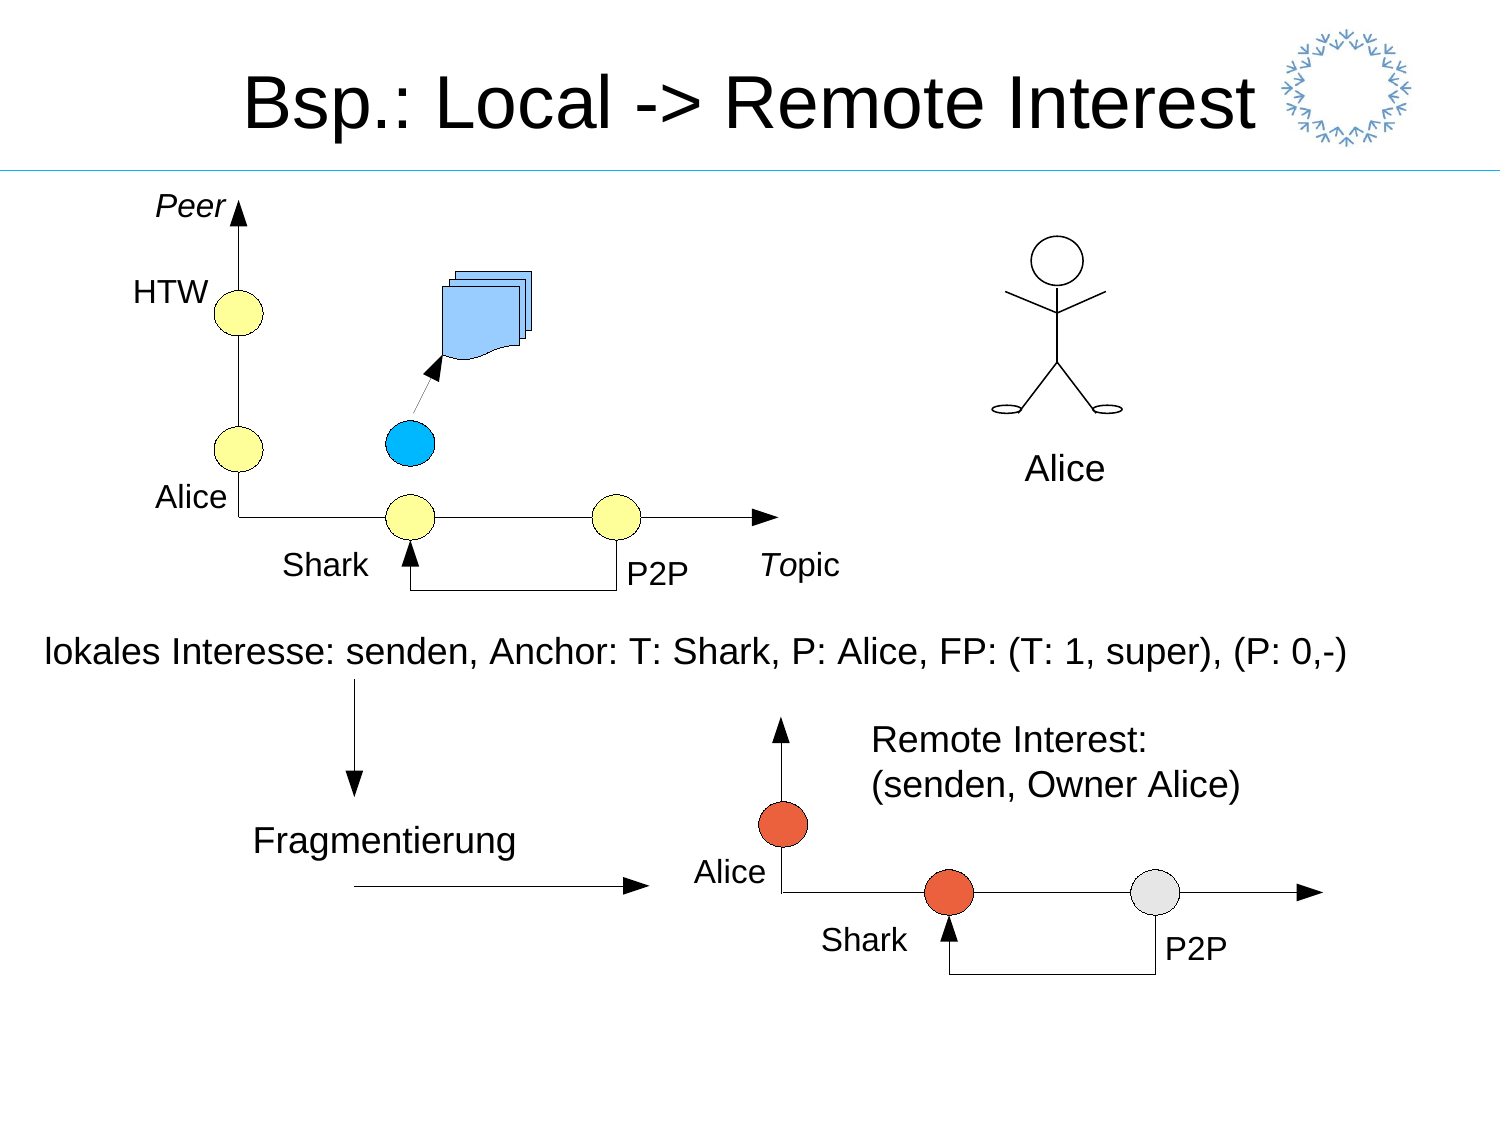

# Bsp.: Local -> Remote Interest
Peer
HTW
Alice
Alice
Topic
Shark
P2P
lokales Interesse: senden, Anchor: T: Shark, P: Alice, FP: (T: 1, super), (P: 0,-)
Remote Interest:
(senden, Owner Alice)
Fragmentierung
Alice
Shark
P2P